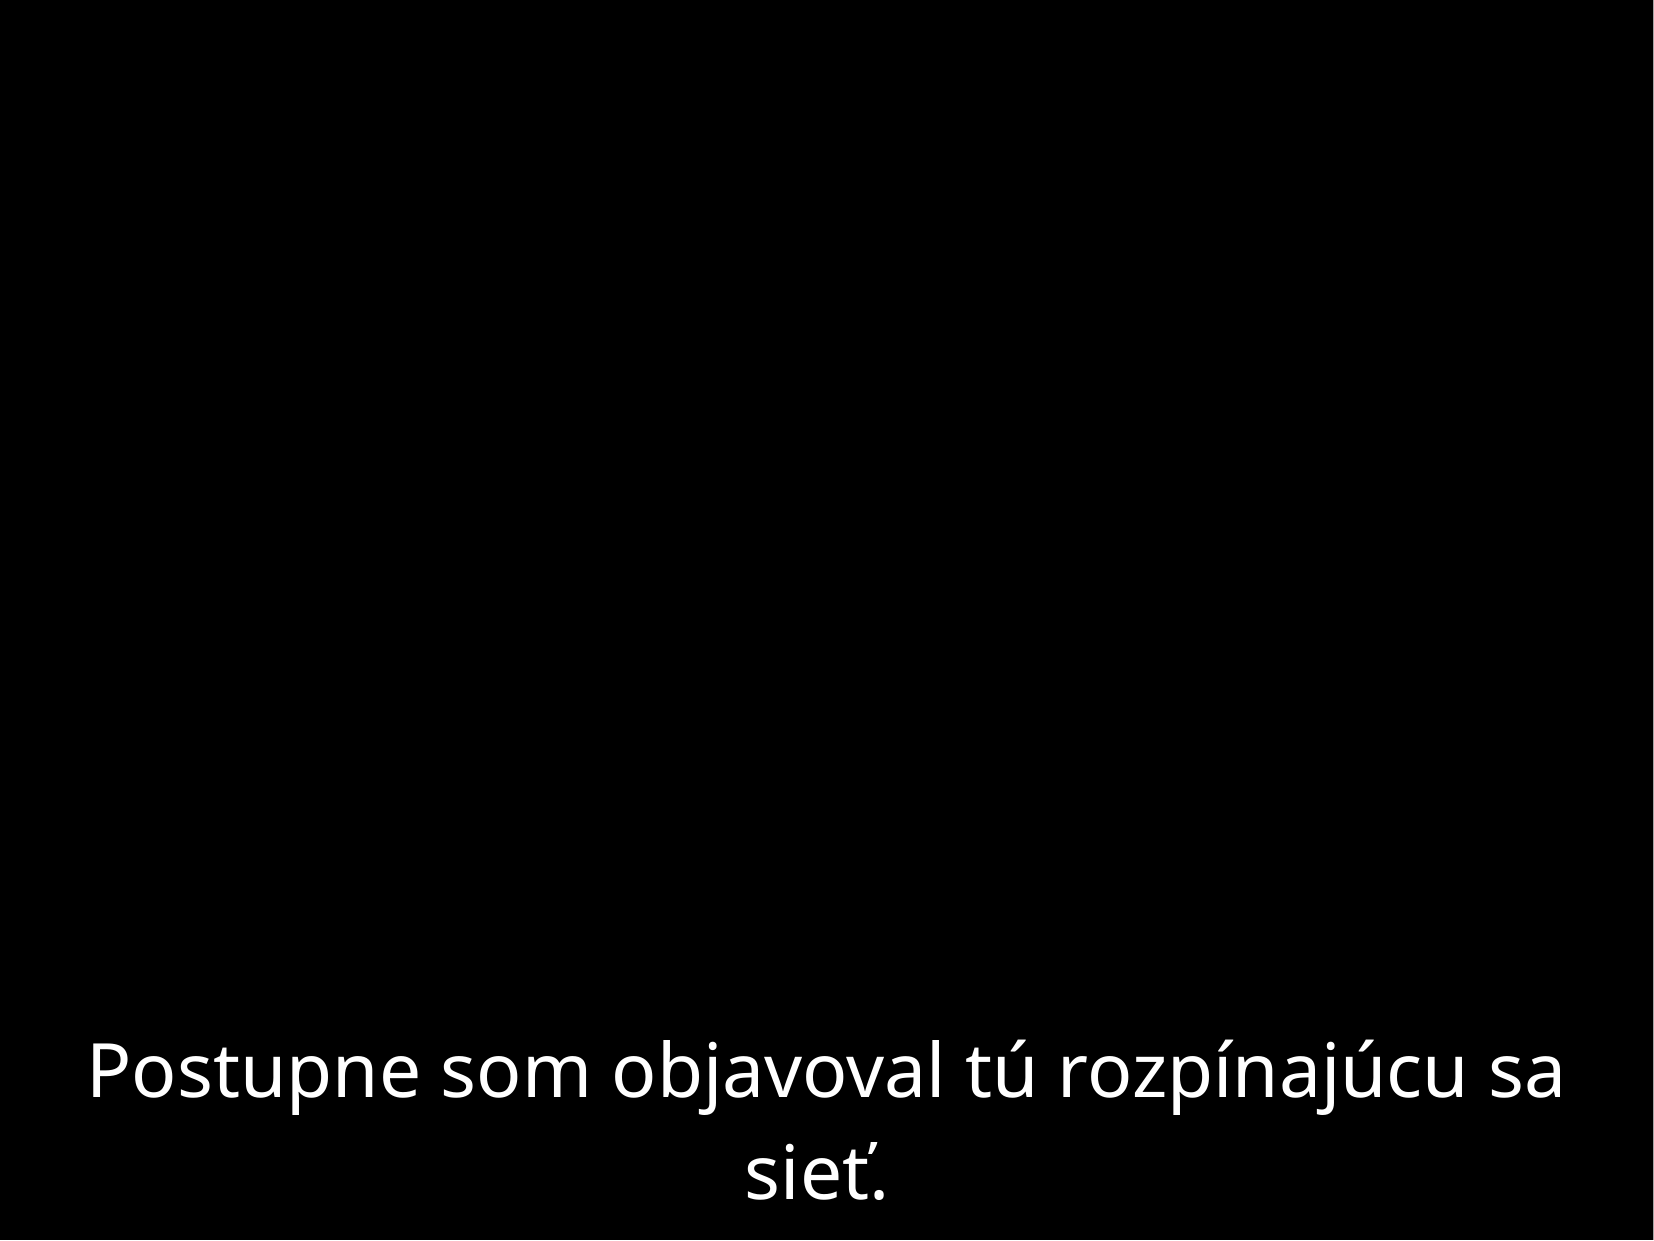

# Postupne som objavoval tú rozpínajúcu sa sieť.